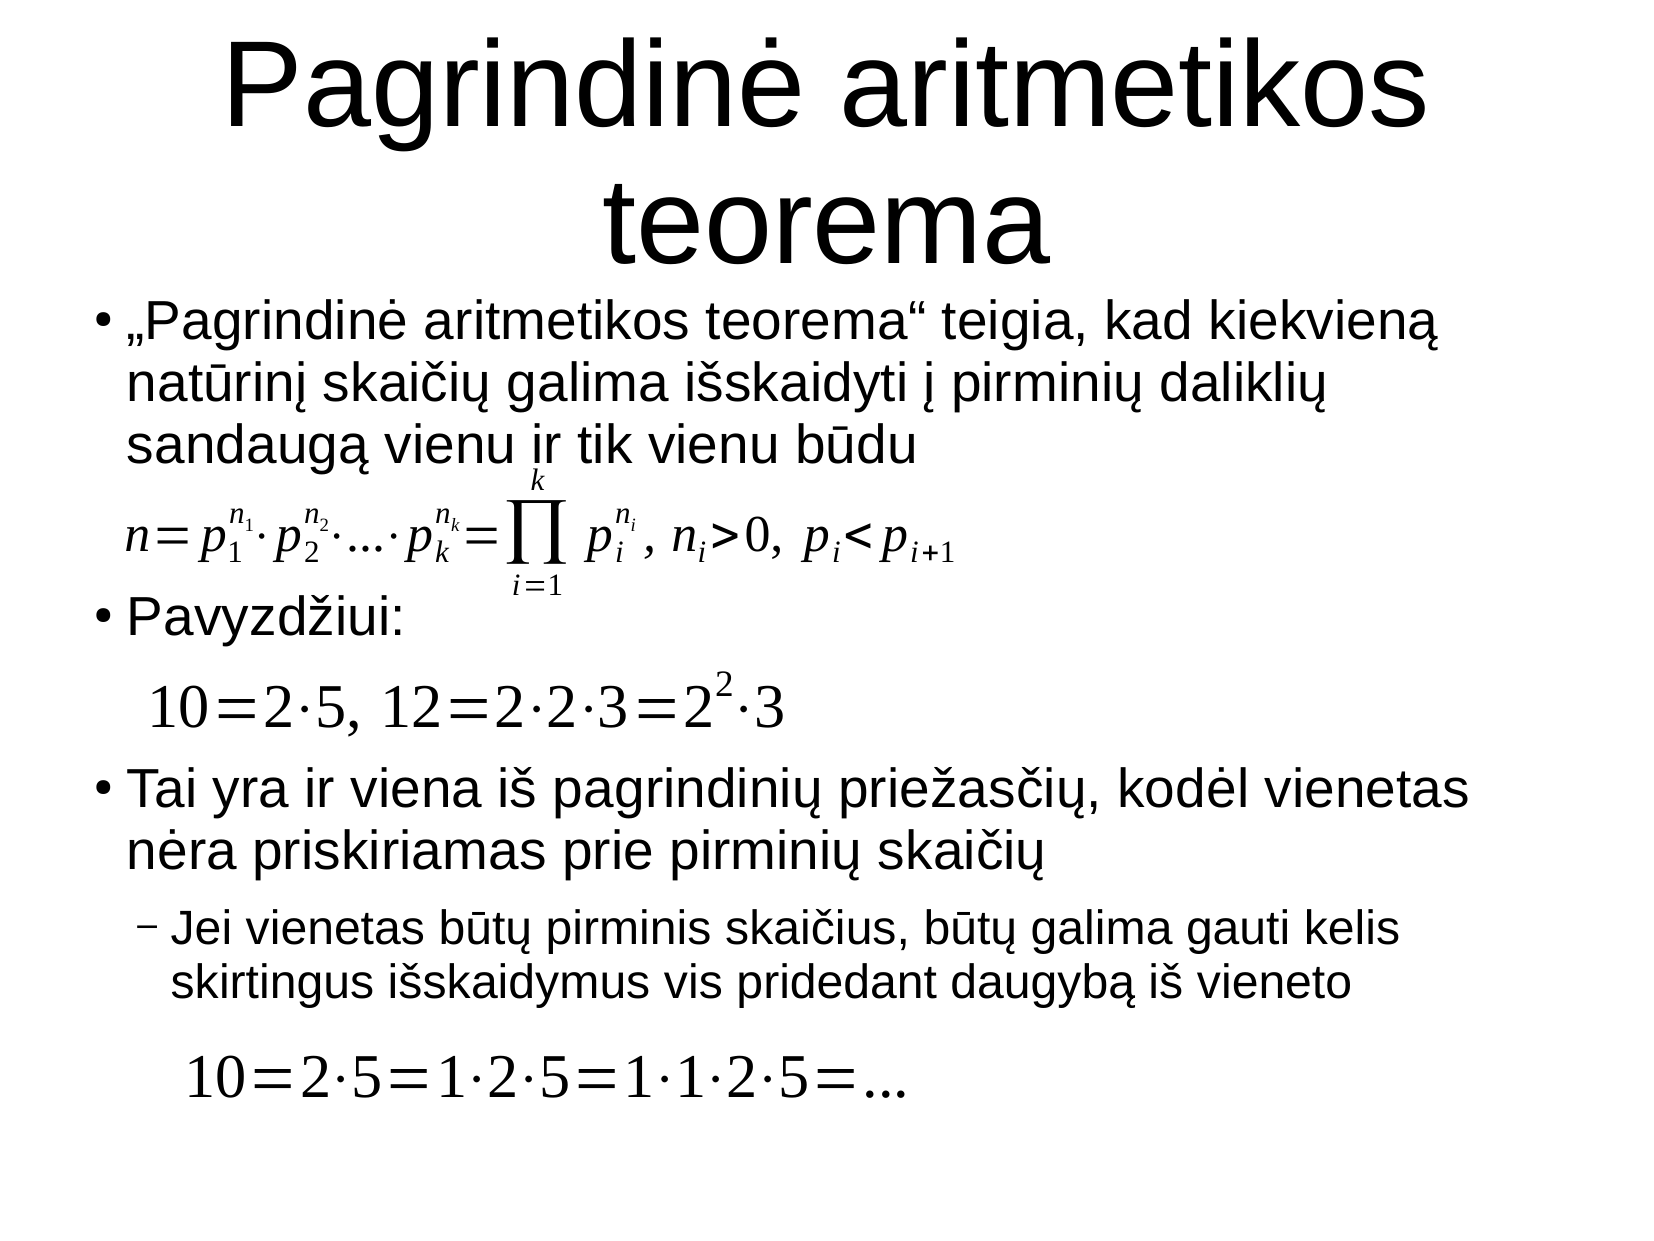

# Pagrindinė aritmetikos teorema
„Pagrindinė aritmetikos teorema“ teigia, kad kiekvieną natūrinį skaičių galima išskaidyti į pirminių daliklių sandaugą vienu ir tik vienu būdu
Pavyzdžiui:
Tai yra ir viena iš pagrindinių priežasčių, kodėl vienetas nėra priskiriamas prie pirminių skaičių
Jei vienetas būtų pirminis skaičius, būtų galima gauti kelis skirtingus išskaidymus vis pridedant daugybą iš vieneto